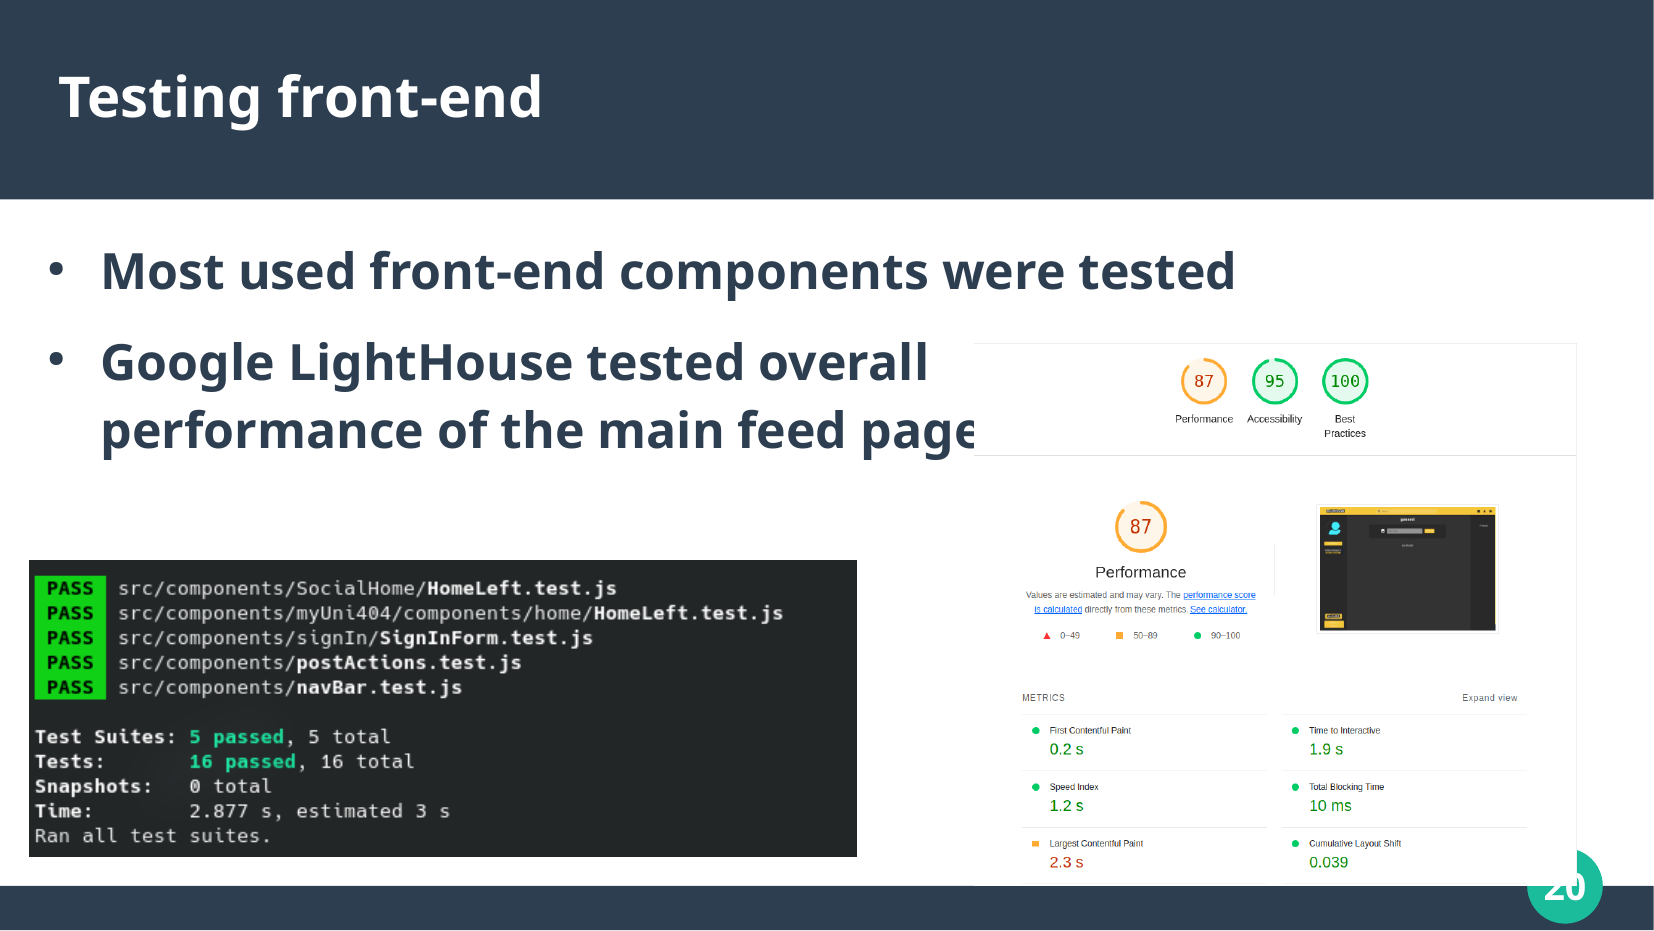

# Testing front-end
Most used front-end components were tested
Google LightHouse tested overall
performance of the main feed page